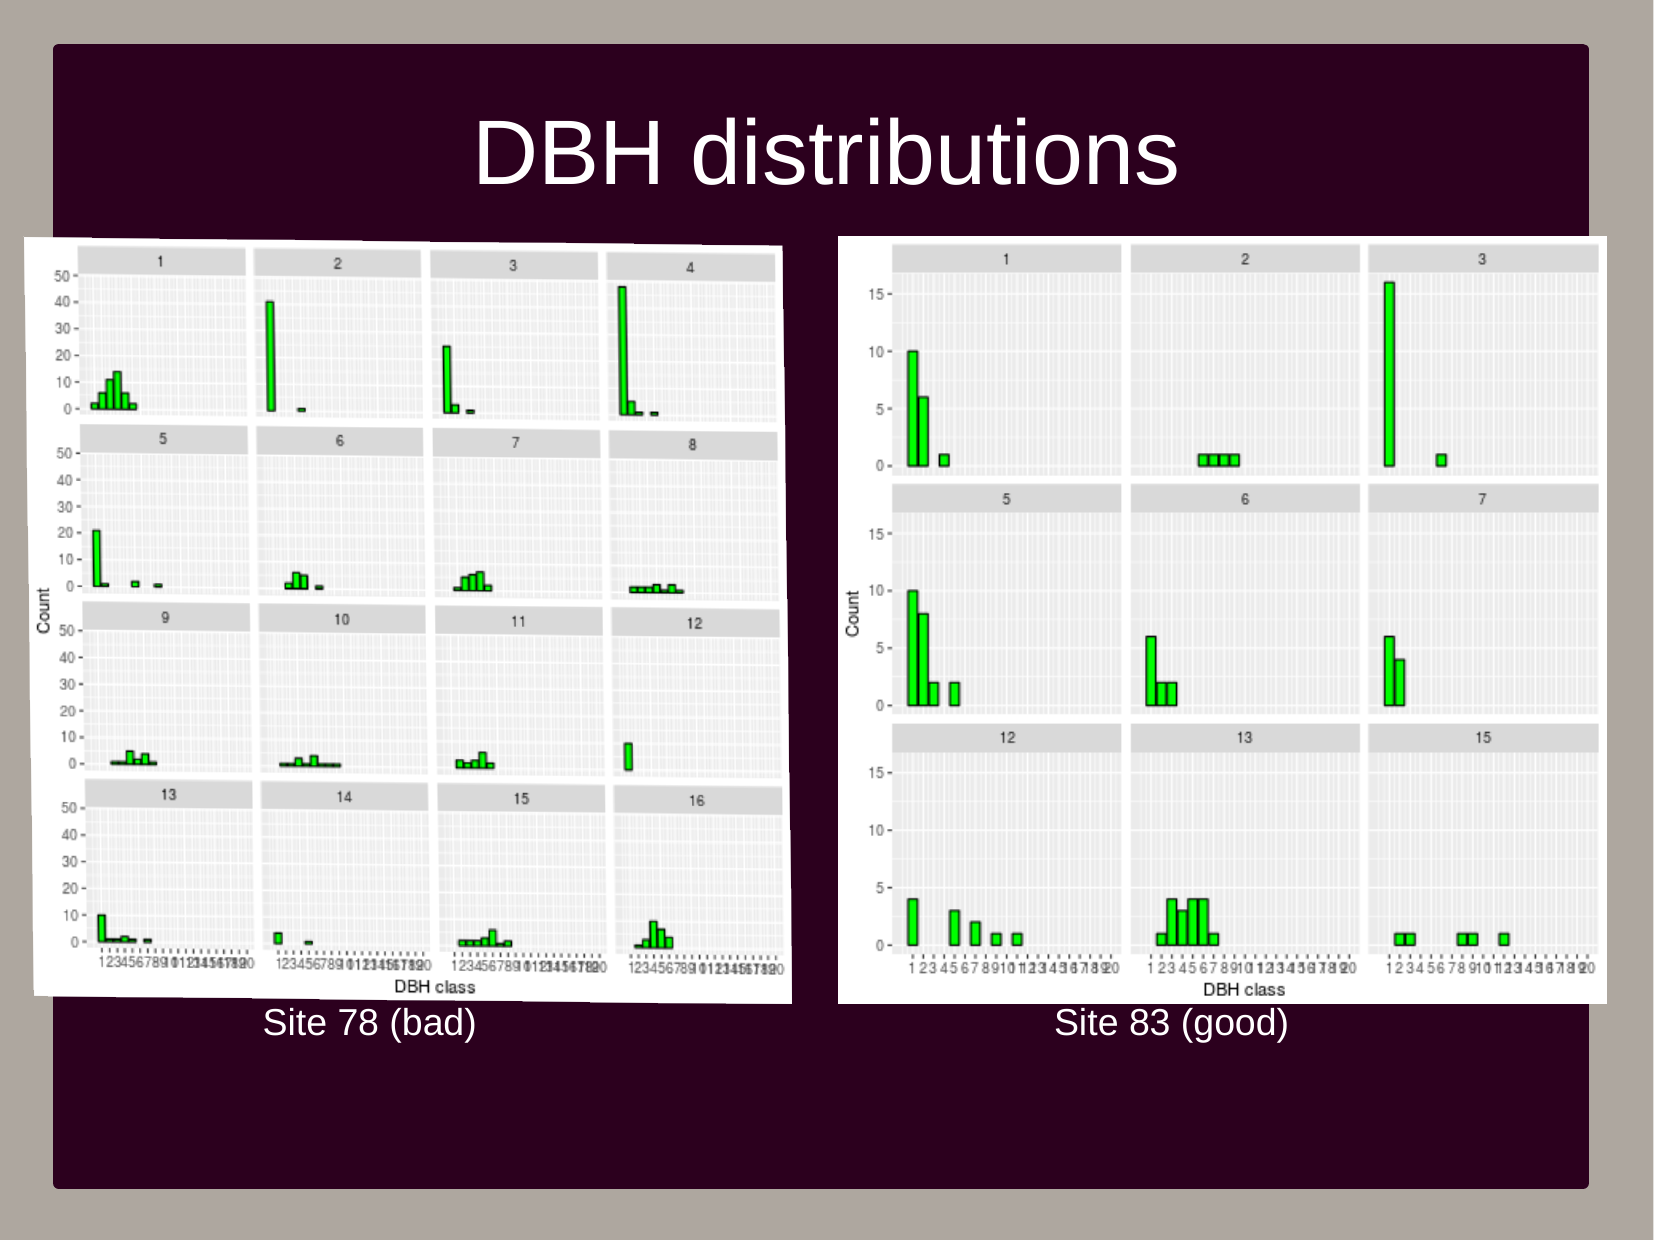

# DBH distributions
Site 78 (bad)
Site 83 (good)